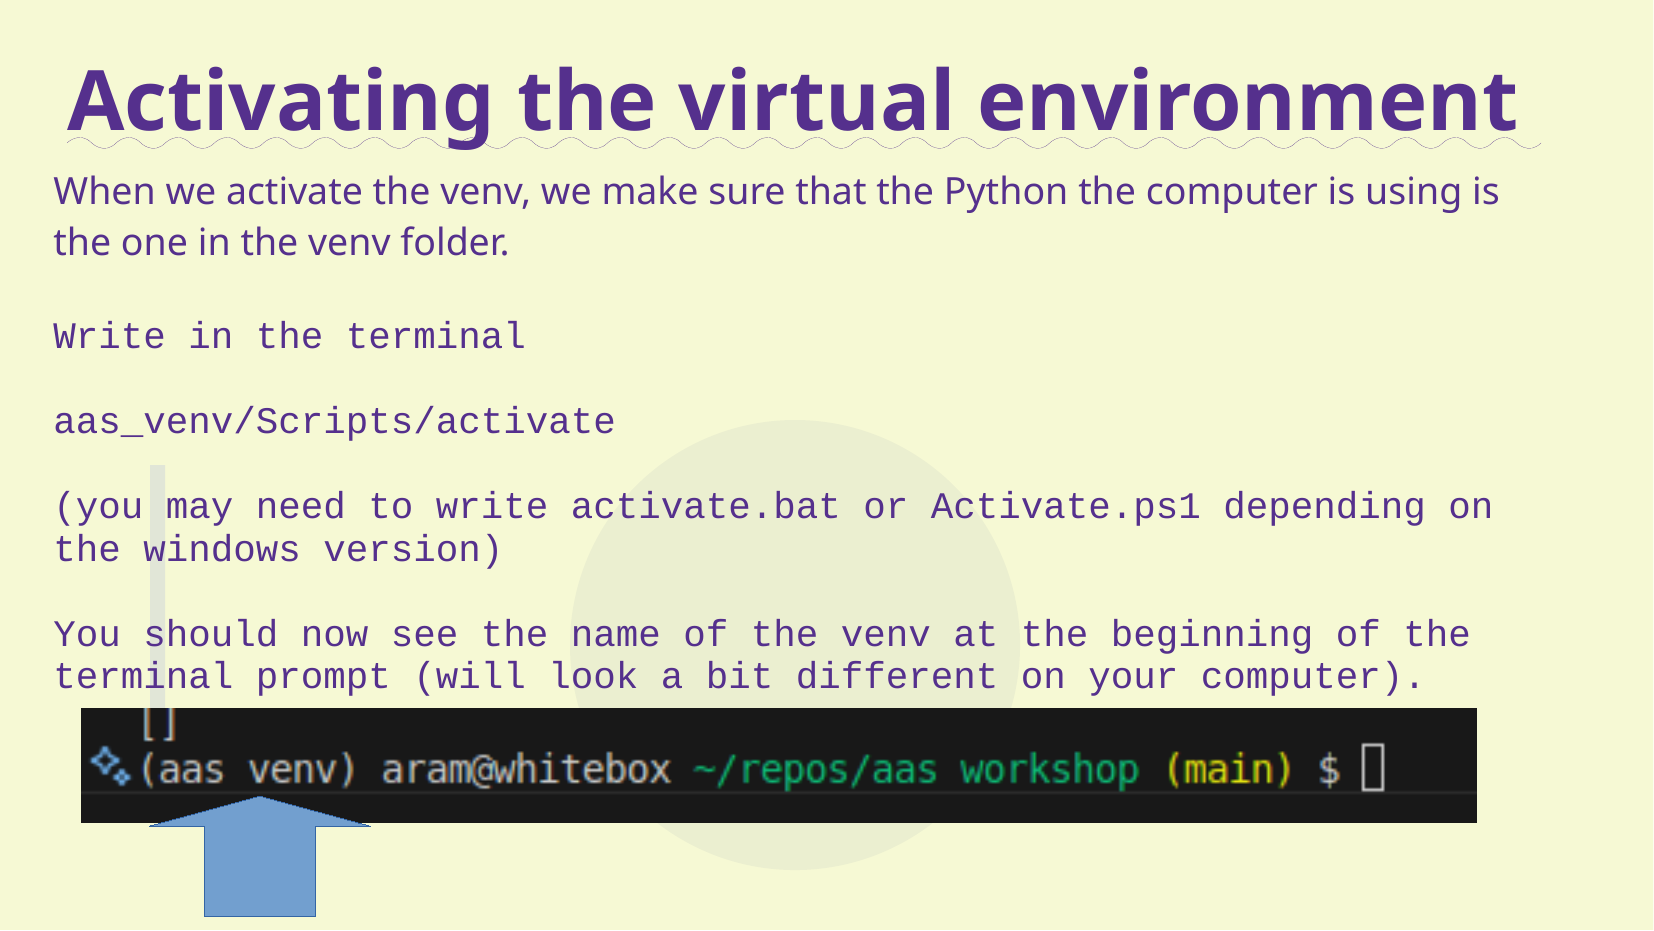

# Activating the virtual environment
When we activate the venv, we make sure that the Python the computer is using is the one in the venv folder.
Write in the terminal
aas_venv/Scripts/activate
(you may need to write activate.bat or Activate.ps1 depending on the windows version)
You should now see the name of the venv at the beginning of the terminal prompt (will look a bit different on your computer).